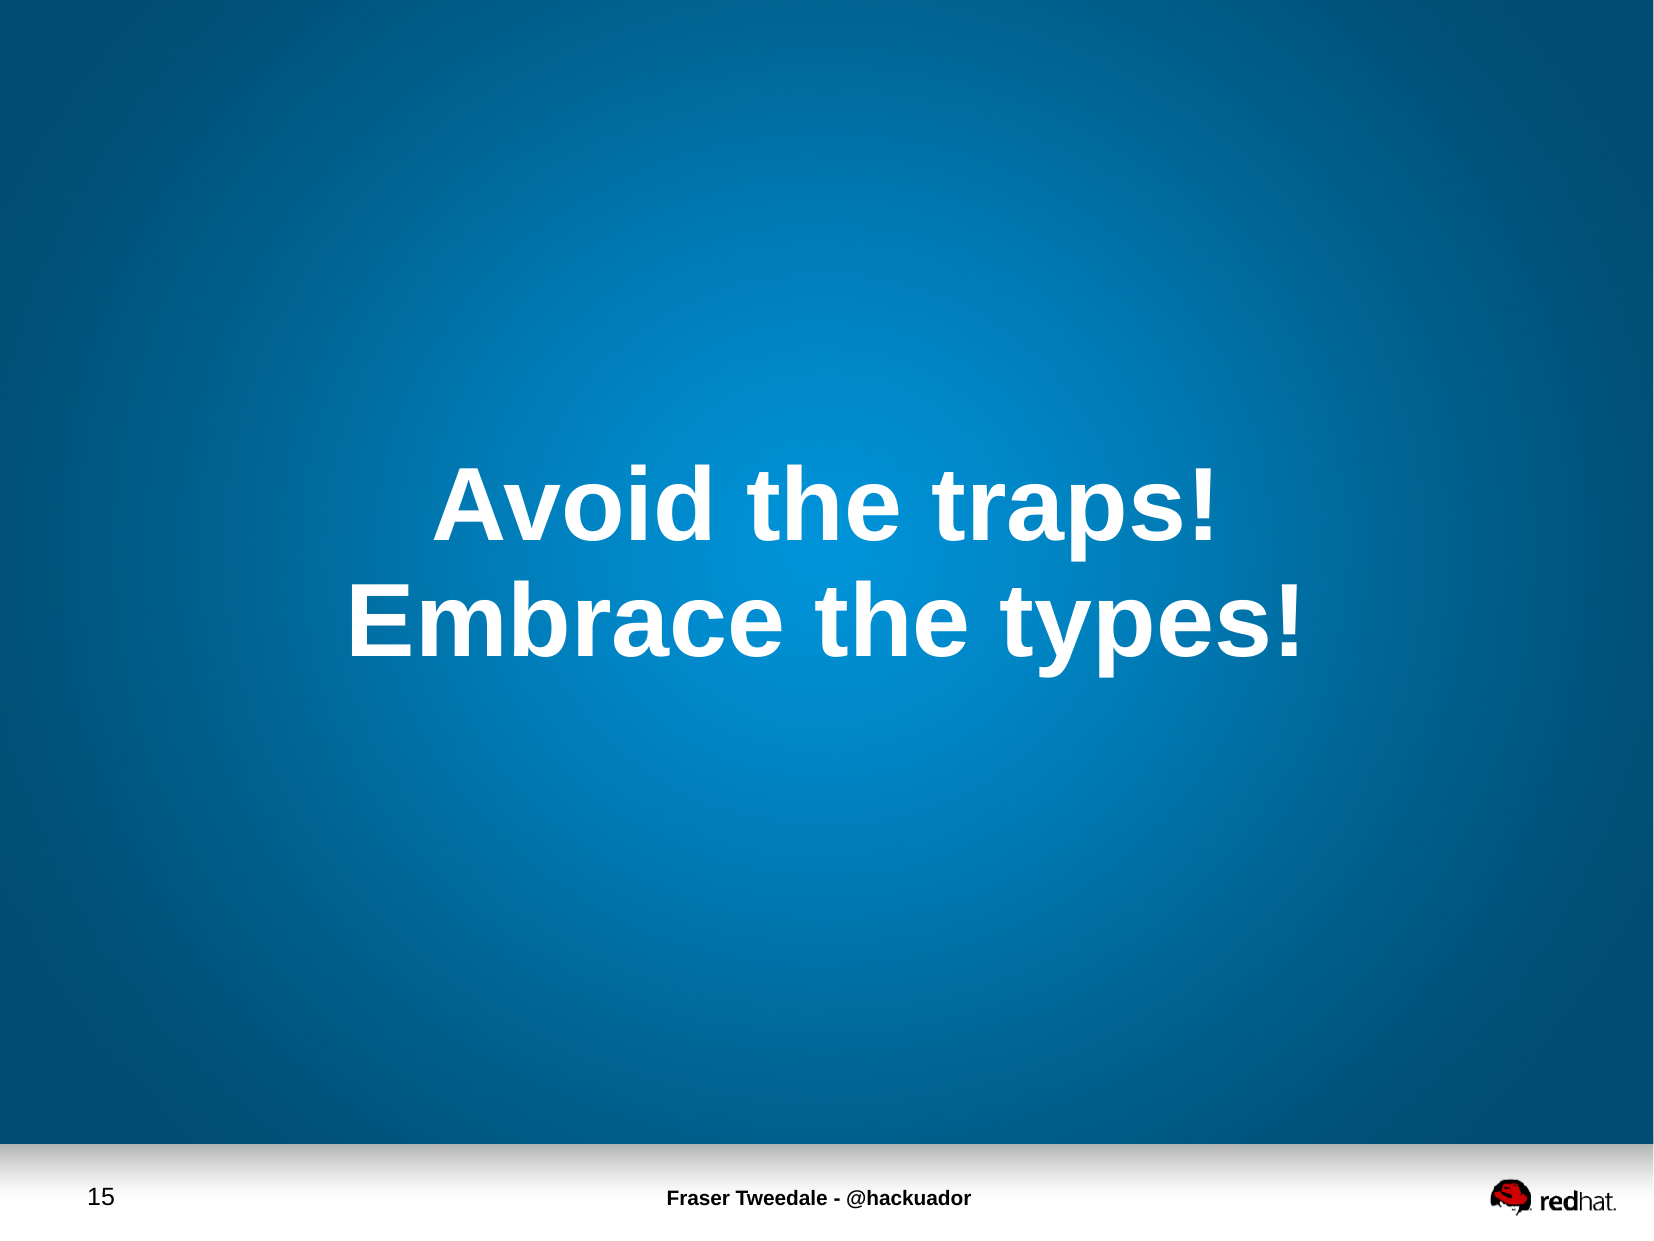

# Avoid the traps! Embrace the types!